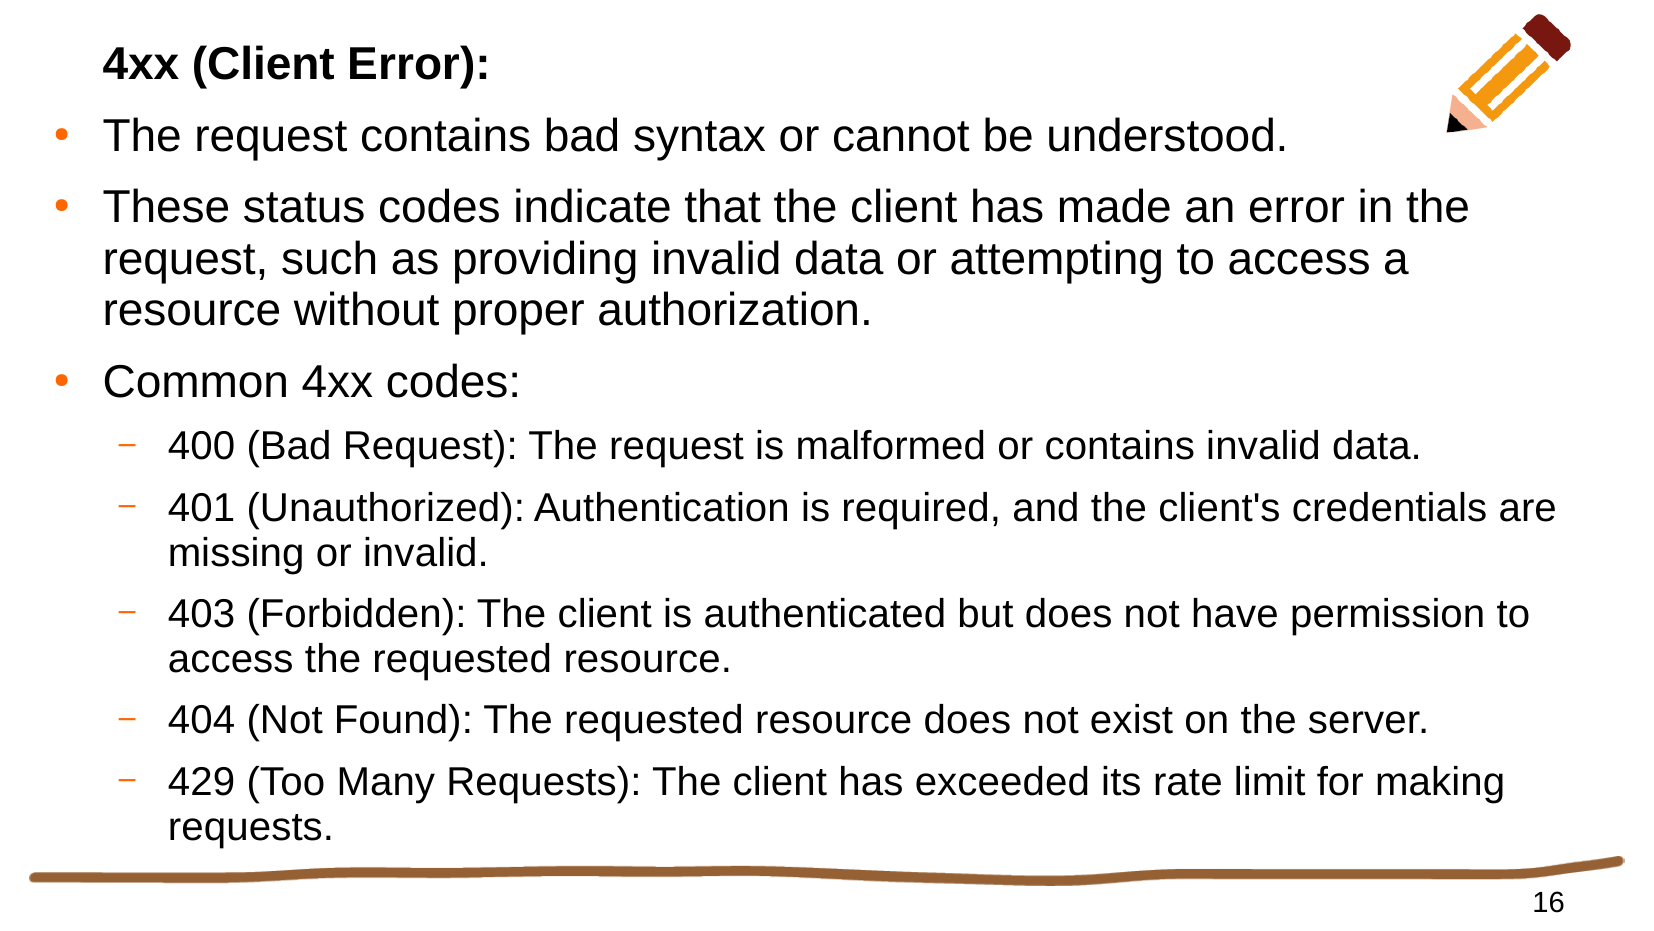

# 4xx (Client Error):
The request contains bad syntax or cannot be understood.
These status codes indicate that the client has made an error in the request, such as providing invalid data or attempting to access a resource without proper authorization.
Common 4xx codes:
400 (Bad Request): The request is malformed or contains invalid data.
401 (Unauthorized): Authentication is required, and the client's credentials are missing or invalid.
403 (Forbidden): The client is authenticated but does not have permission to access the requested resource.
404 (Not Found): The requested resource does not exist on the server.
429 (Too Many Requests): The client has exceeded its rate limit for making requests.
16